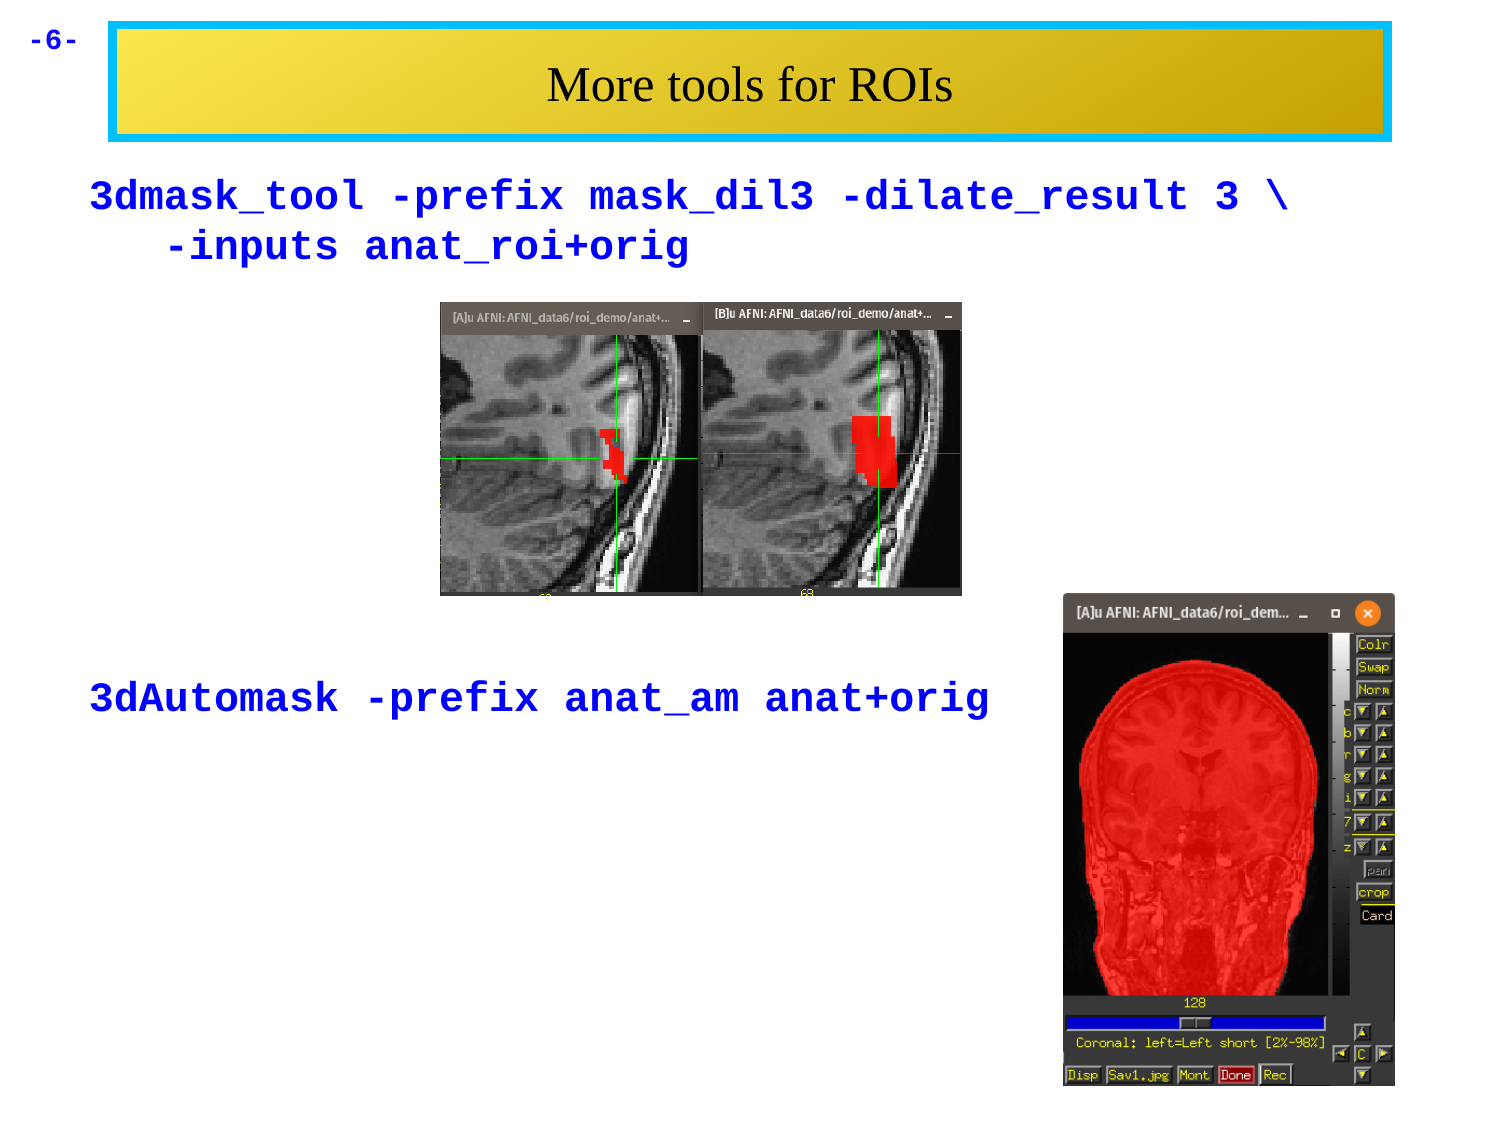

# More tools for ROIs
3dmask_tool -prefix mask_dil3 -dilate_result 3 \
 -inputs anat_roi+orig
3dAutomask -prefix anat_am anat+orig